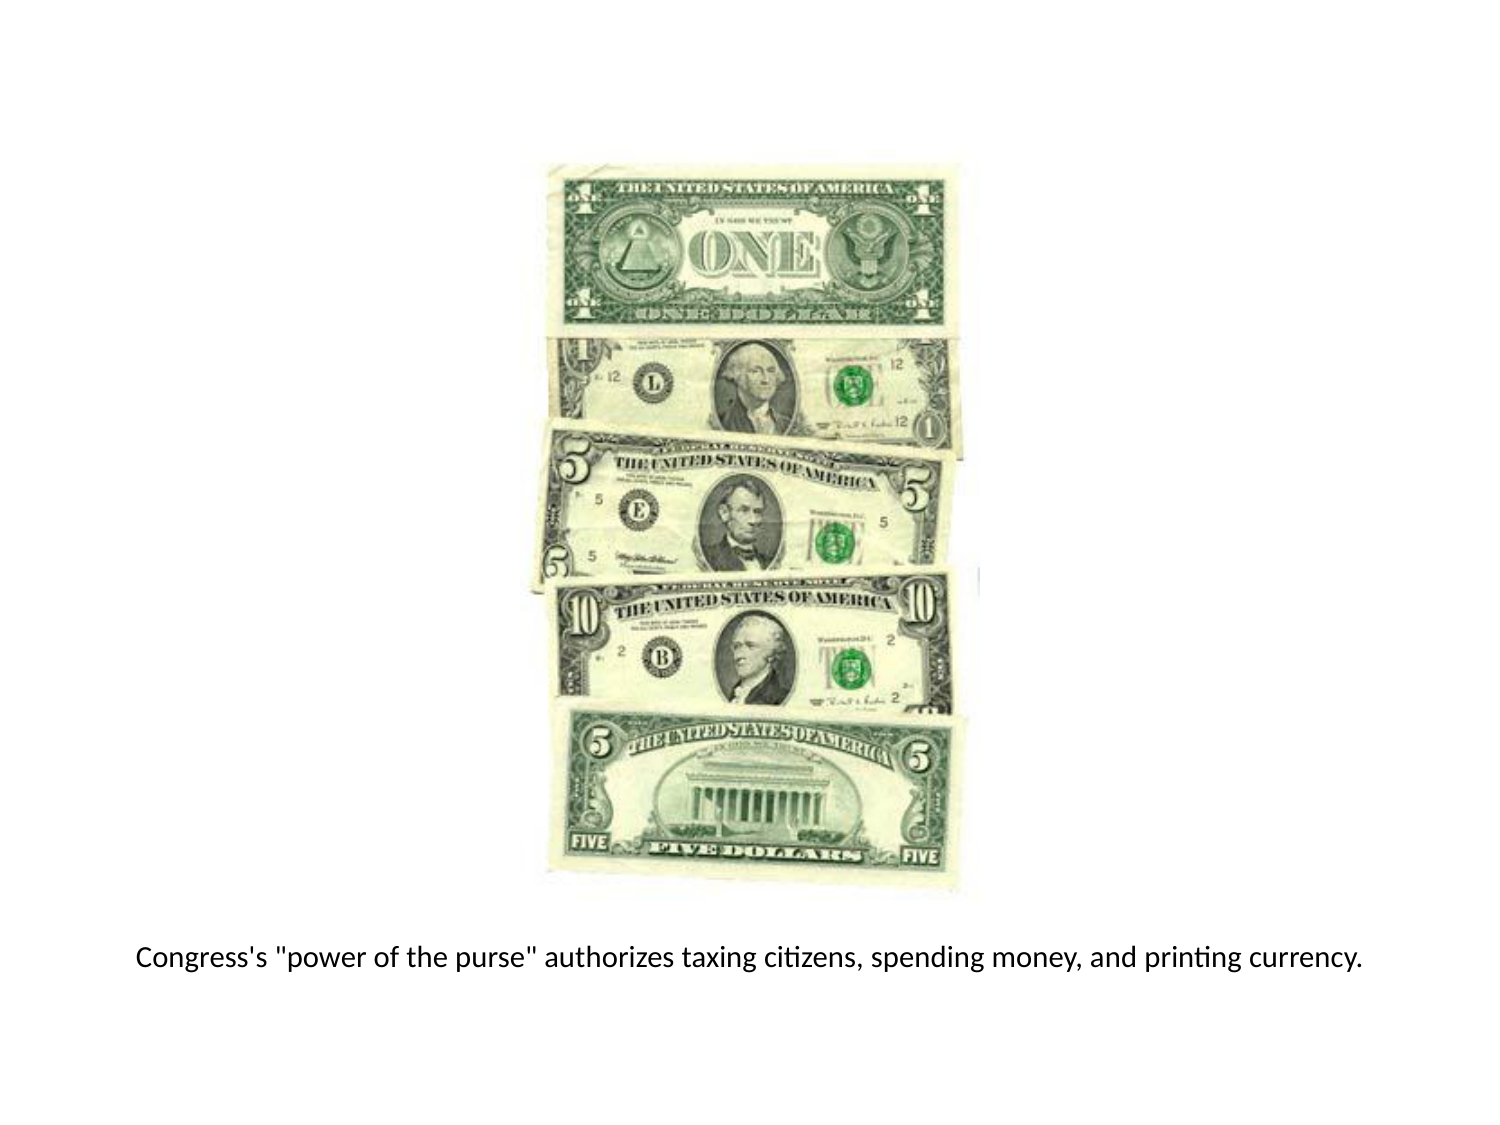

Congress's "power of the purse" authorizes taxing citizens, spending money, and printing currency.